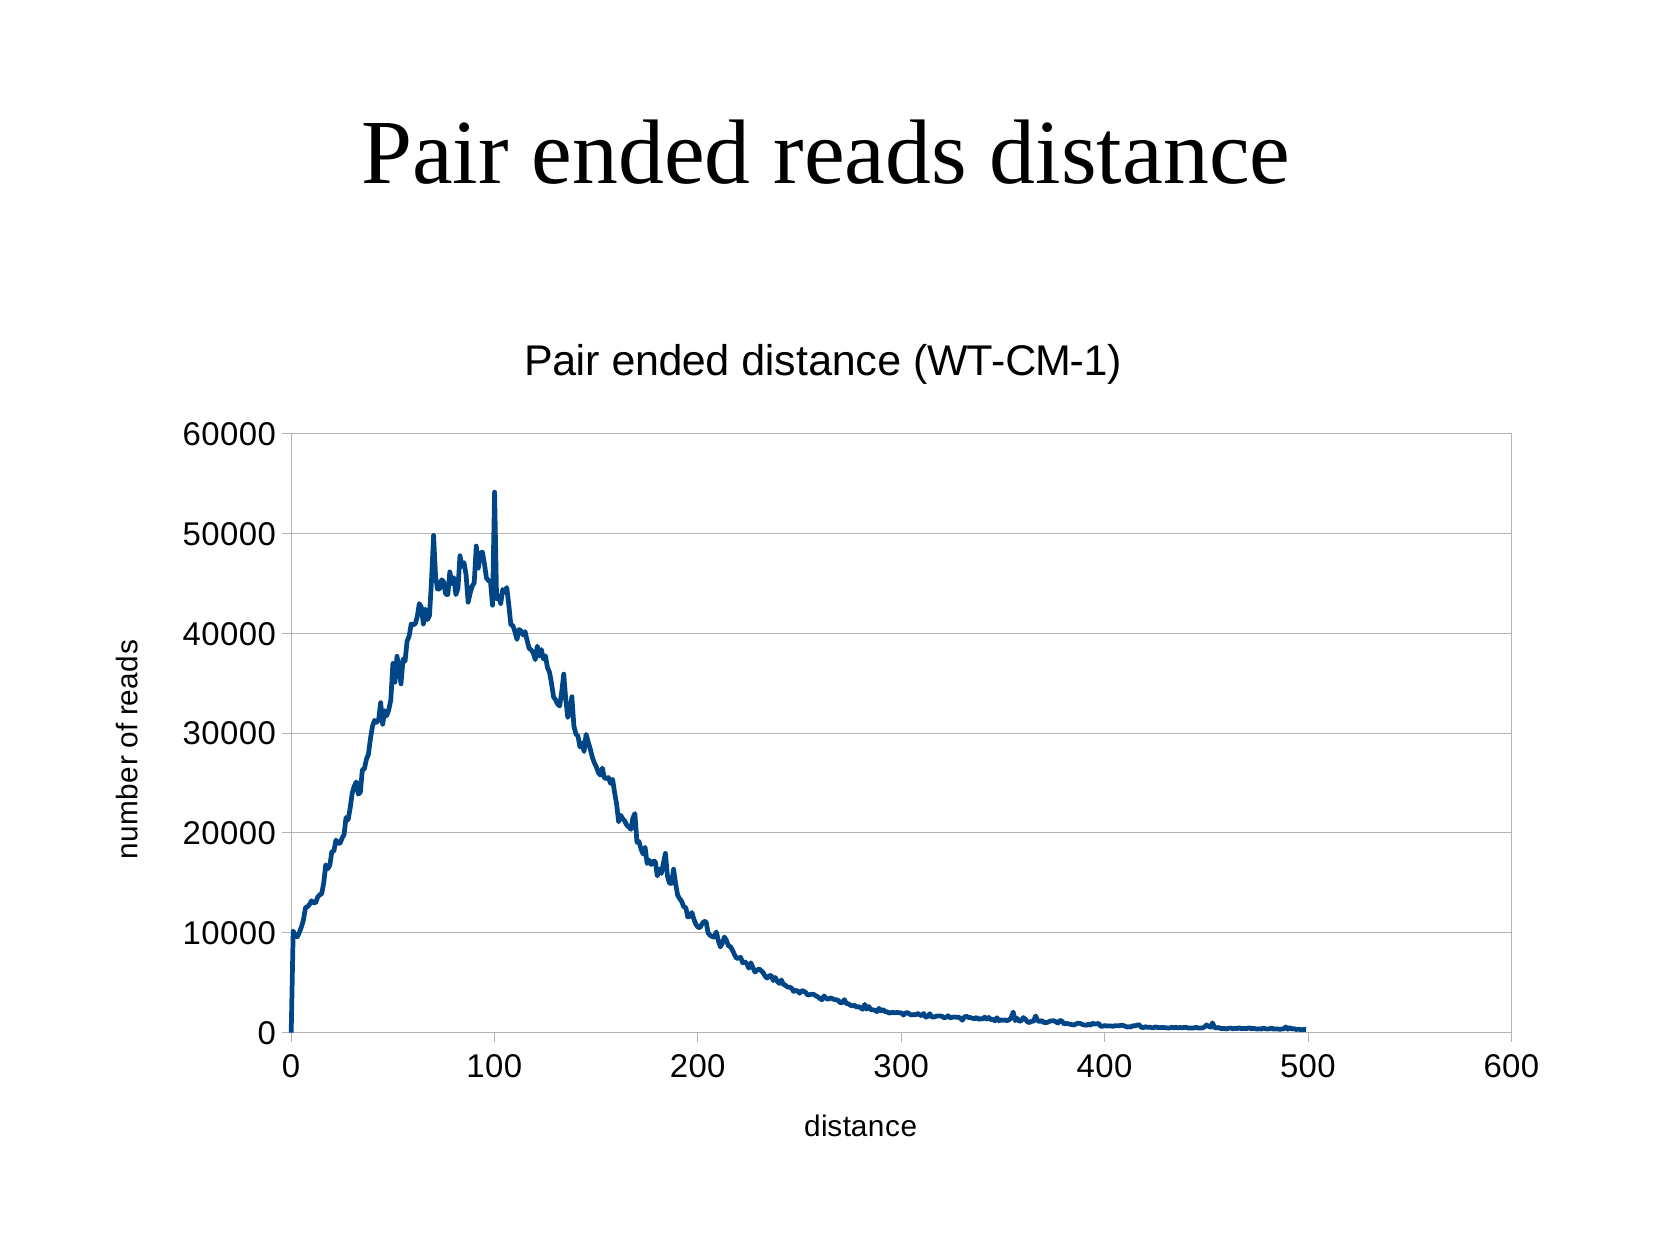

# Pair ended reads distance
### Chart: Pair ended distance (WT-CM-1)
| Category | |
|---|---|